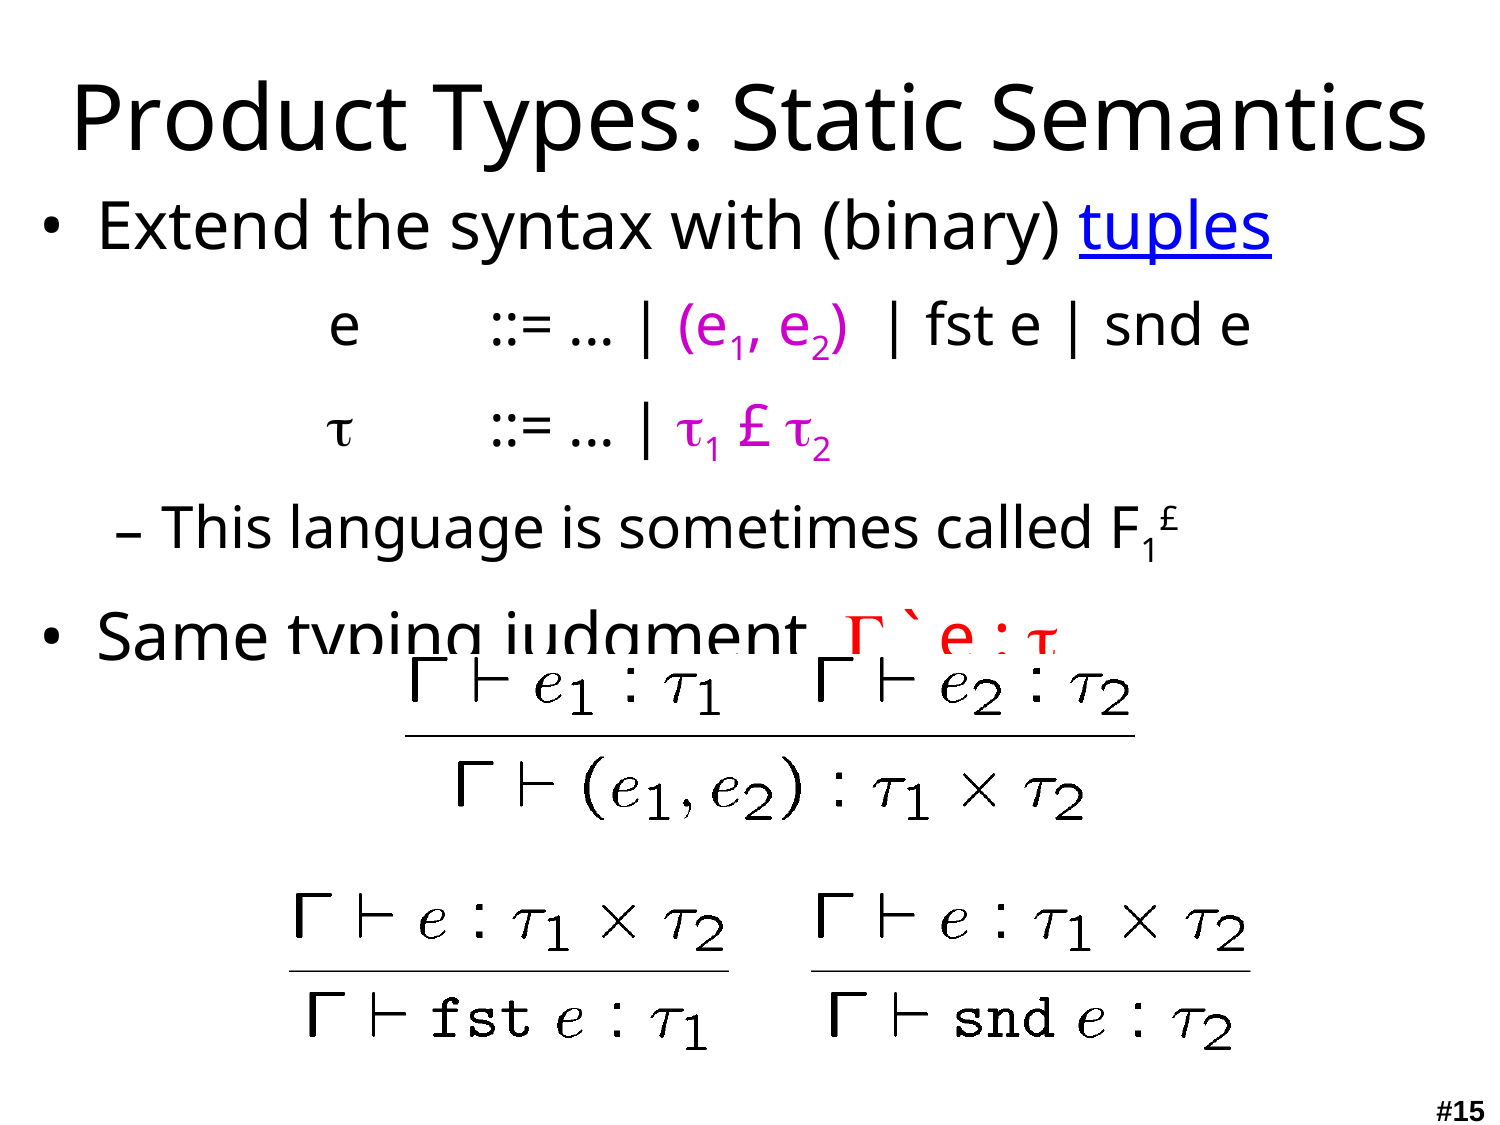

# Product Types: Static Semantics
Extend the syntax with (binary) tuples
 e	::= ... | (e1, e2) | fst e | snd e
 	::= ... | 1 £ 2
This language is sometimes called F1£
Same typing judgment  ` e : 
15